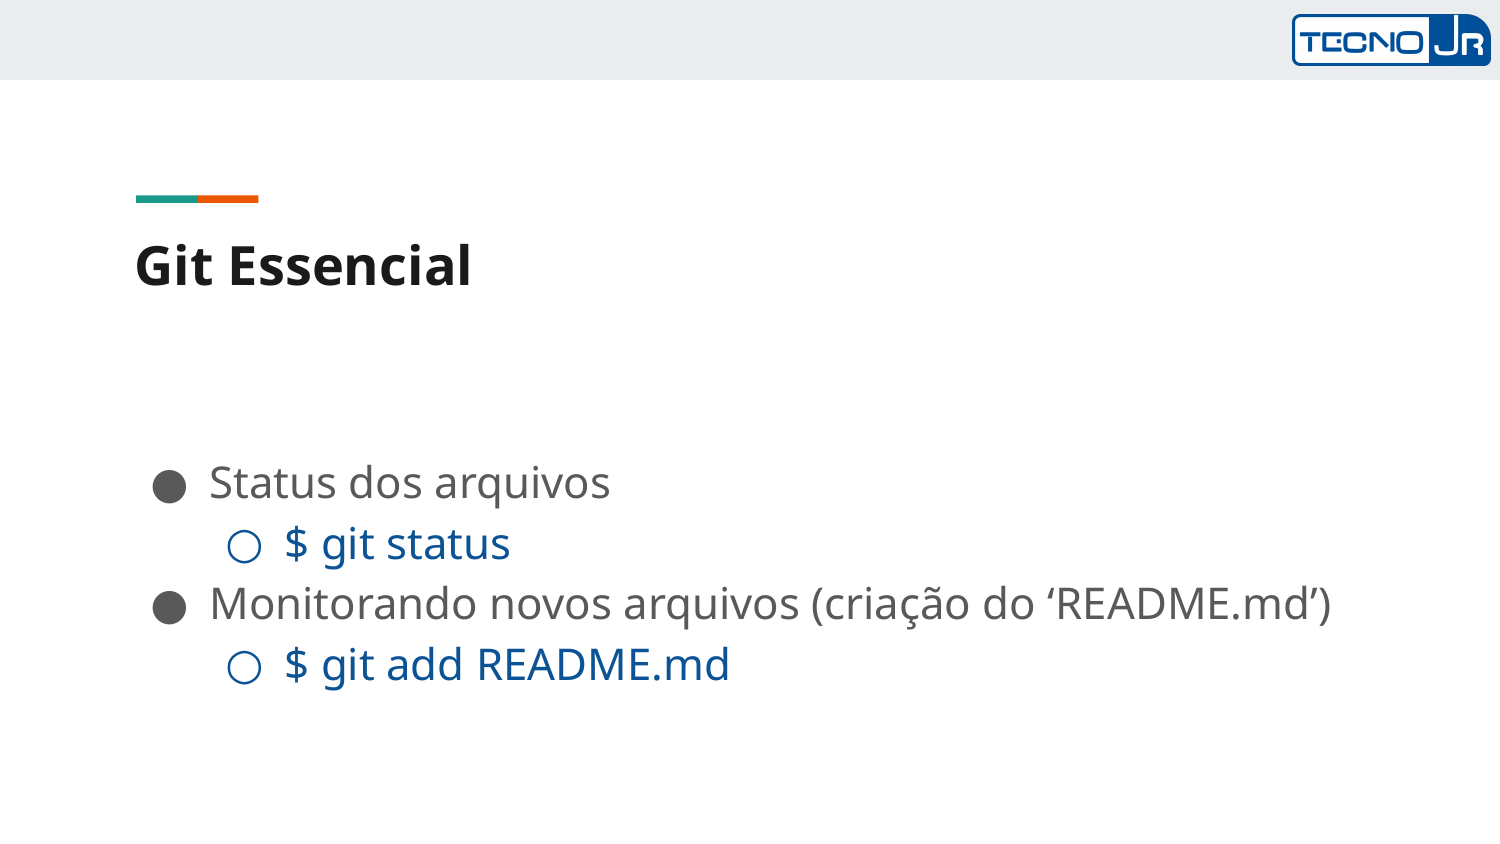

# Git Essencial
Status dos arquivos
$ git status
Monitorando novos arquivos (criação do ‘README.md’)
$ git add README.md